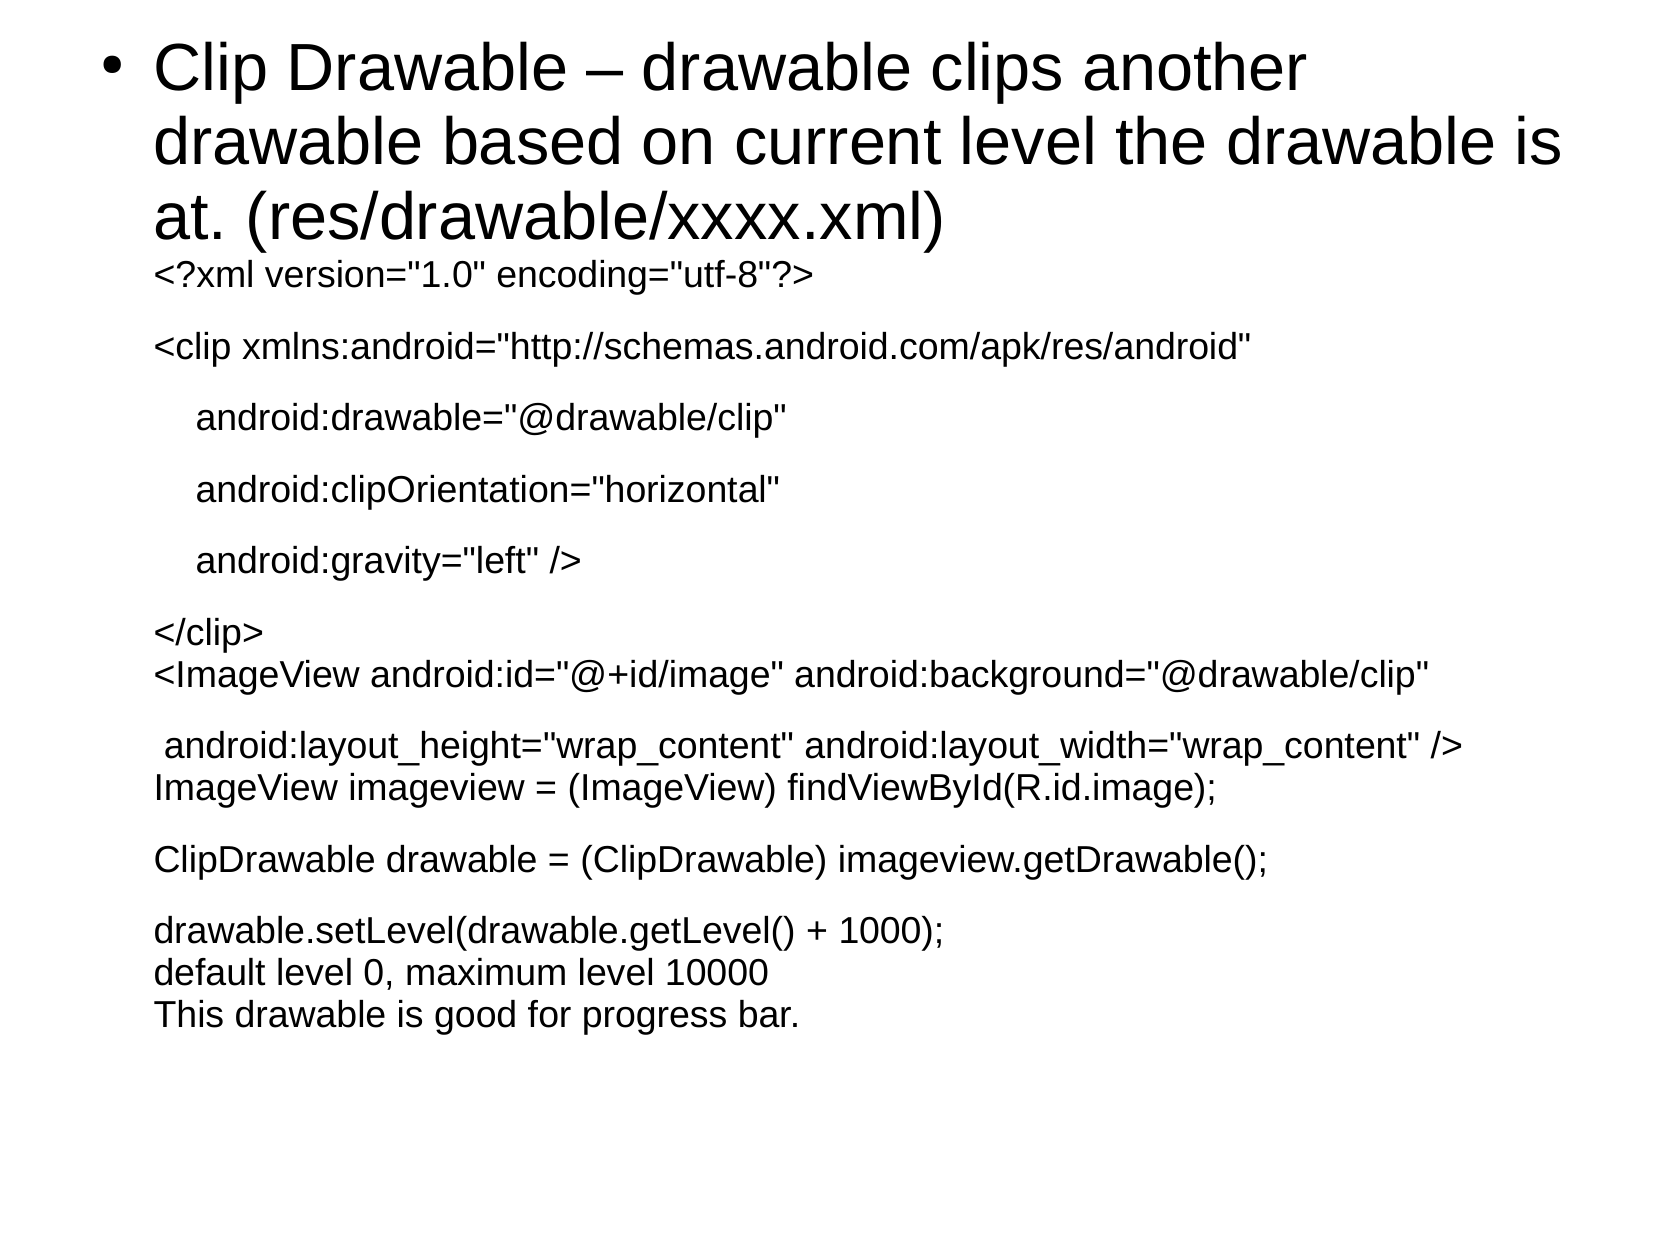

# Clip Drawable – drawable clips another drawable based on current level the drawable is at. (res/drawable/xxxx.xml) <?xml version="1.0" encoding="utf-8"?>
<clip xmlns:android="http://schemas.android.com/apk/res/android"
 android:drawable="@drawable/clip"
 android:clipOrientation="horizontal"
 android:gravity="left" />
</clip>
<ImageView android:id="@+id/image" android:background="@drawable/clip"
 android:layout_height="wrap_content" android:layout_width="wrap_content" />
ImageView imageview = (ImageView) findViewById(R.id.image);
ClipDrawable drawable = (ClipDrawable) imageview.getDrawable();
drawable.setLevel(drawable.getLevel() + 1000);
default level 0, maximum level 10000
This drawable is good for progress bar.